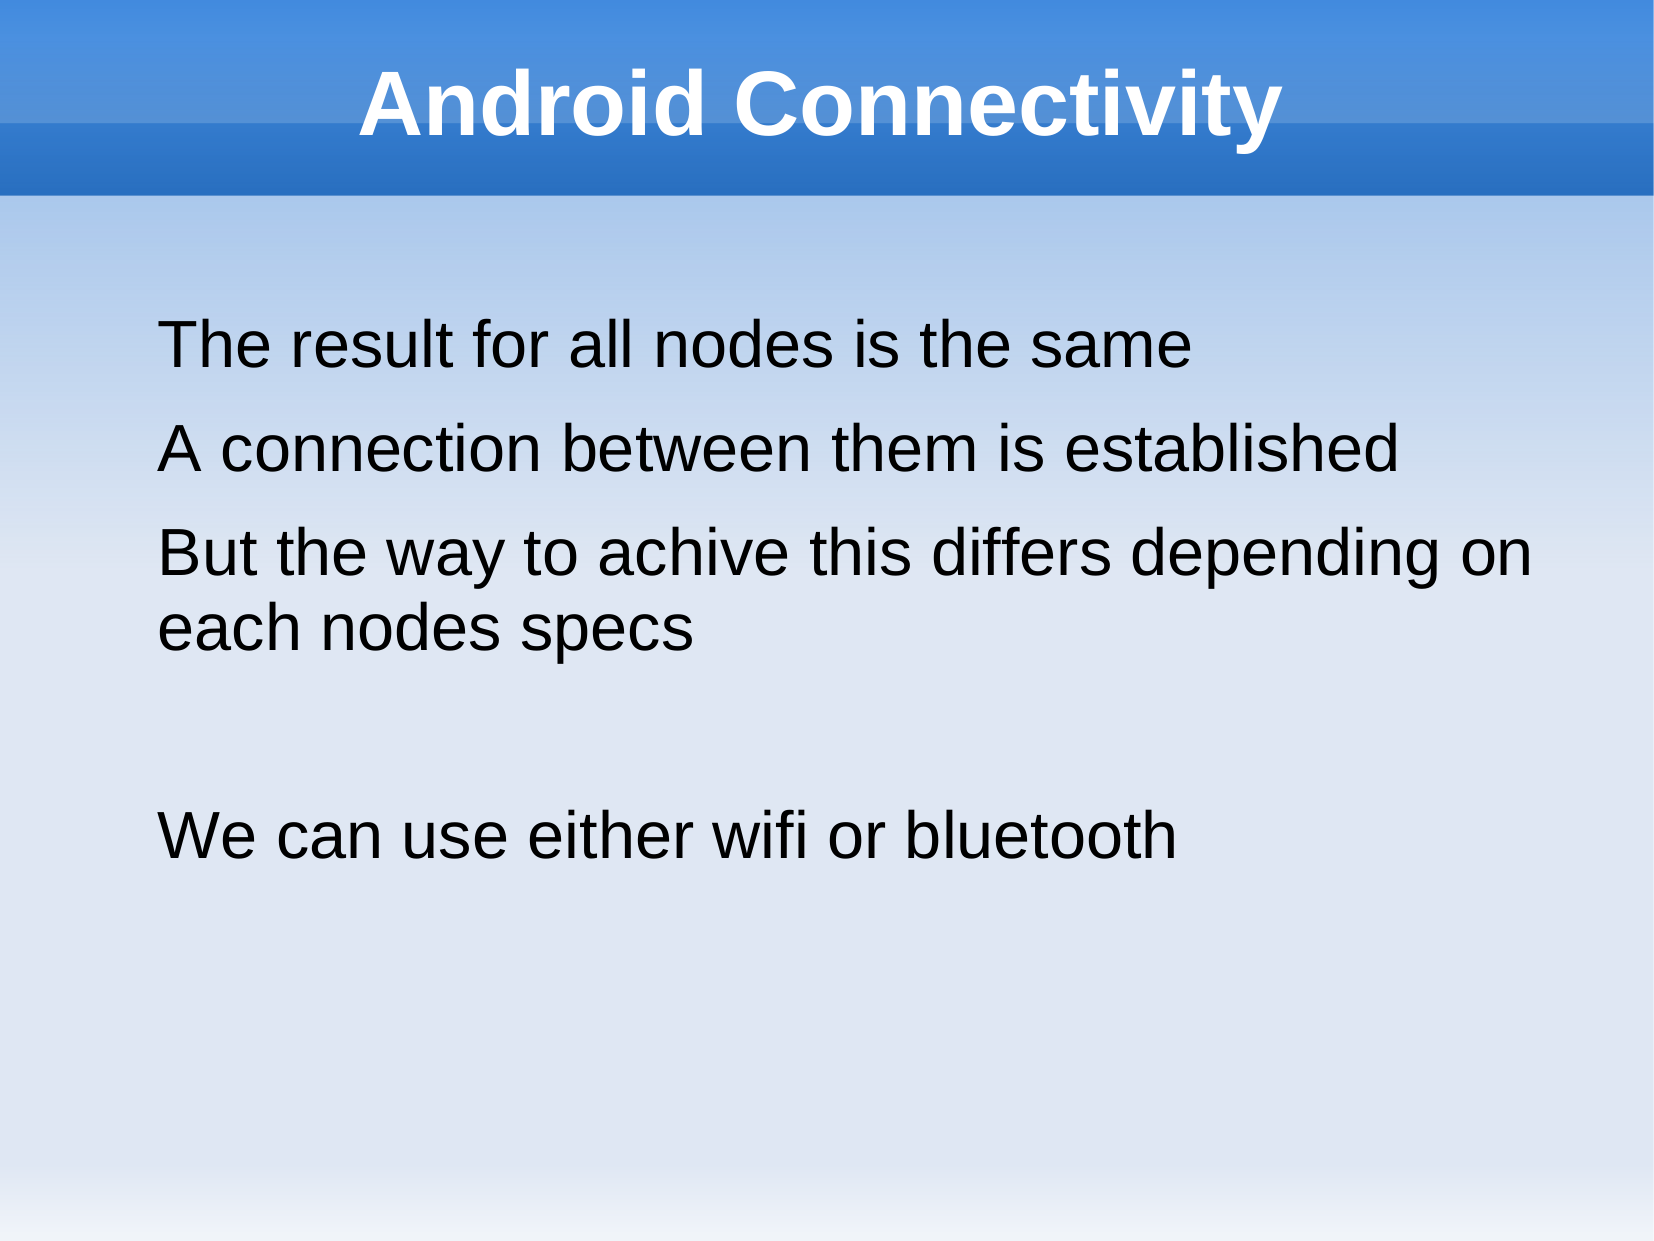

# Android Connectivity
The result for all nodes is the same
A connection between them is established
But the way to achive this differs depending on each nodes specs
We can use either wifi or bluetooth